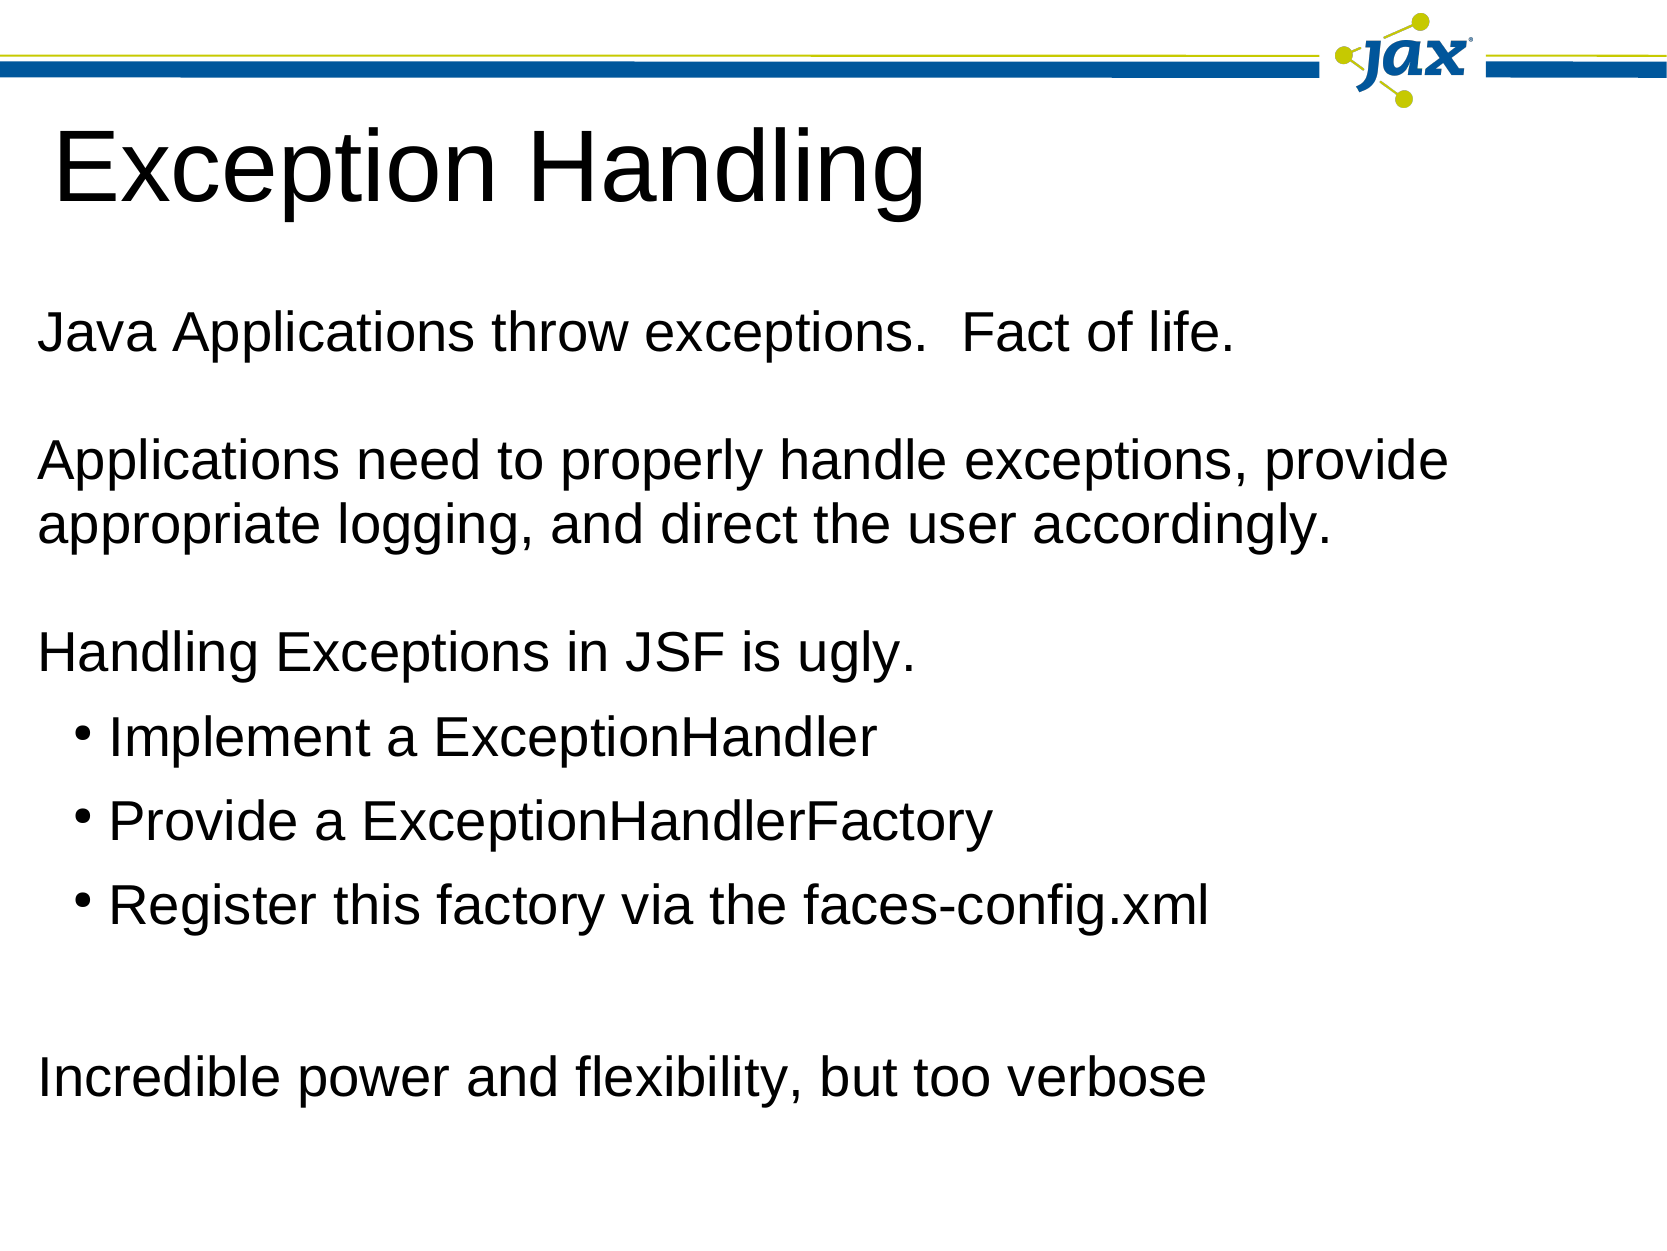

# Exception Handling
Java Applications throw exceptions.  Fact of life.
Applications need to properly handle exceptions, provide appropriate logging, and direct the user accordingly.
Handling Exceptions in JSF is ugly.
Implement a ExceptionHandler
Provide a ExceptionHandlerFactory
Register this factory via the faces-config.xml
Incredible power and flexibility, but too verbose